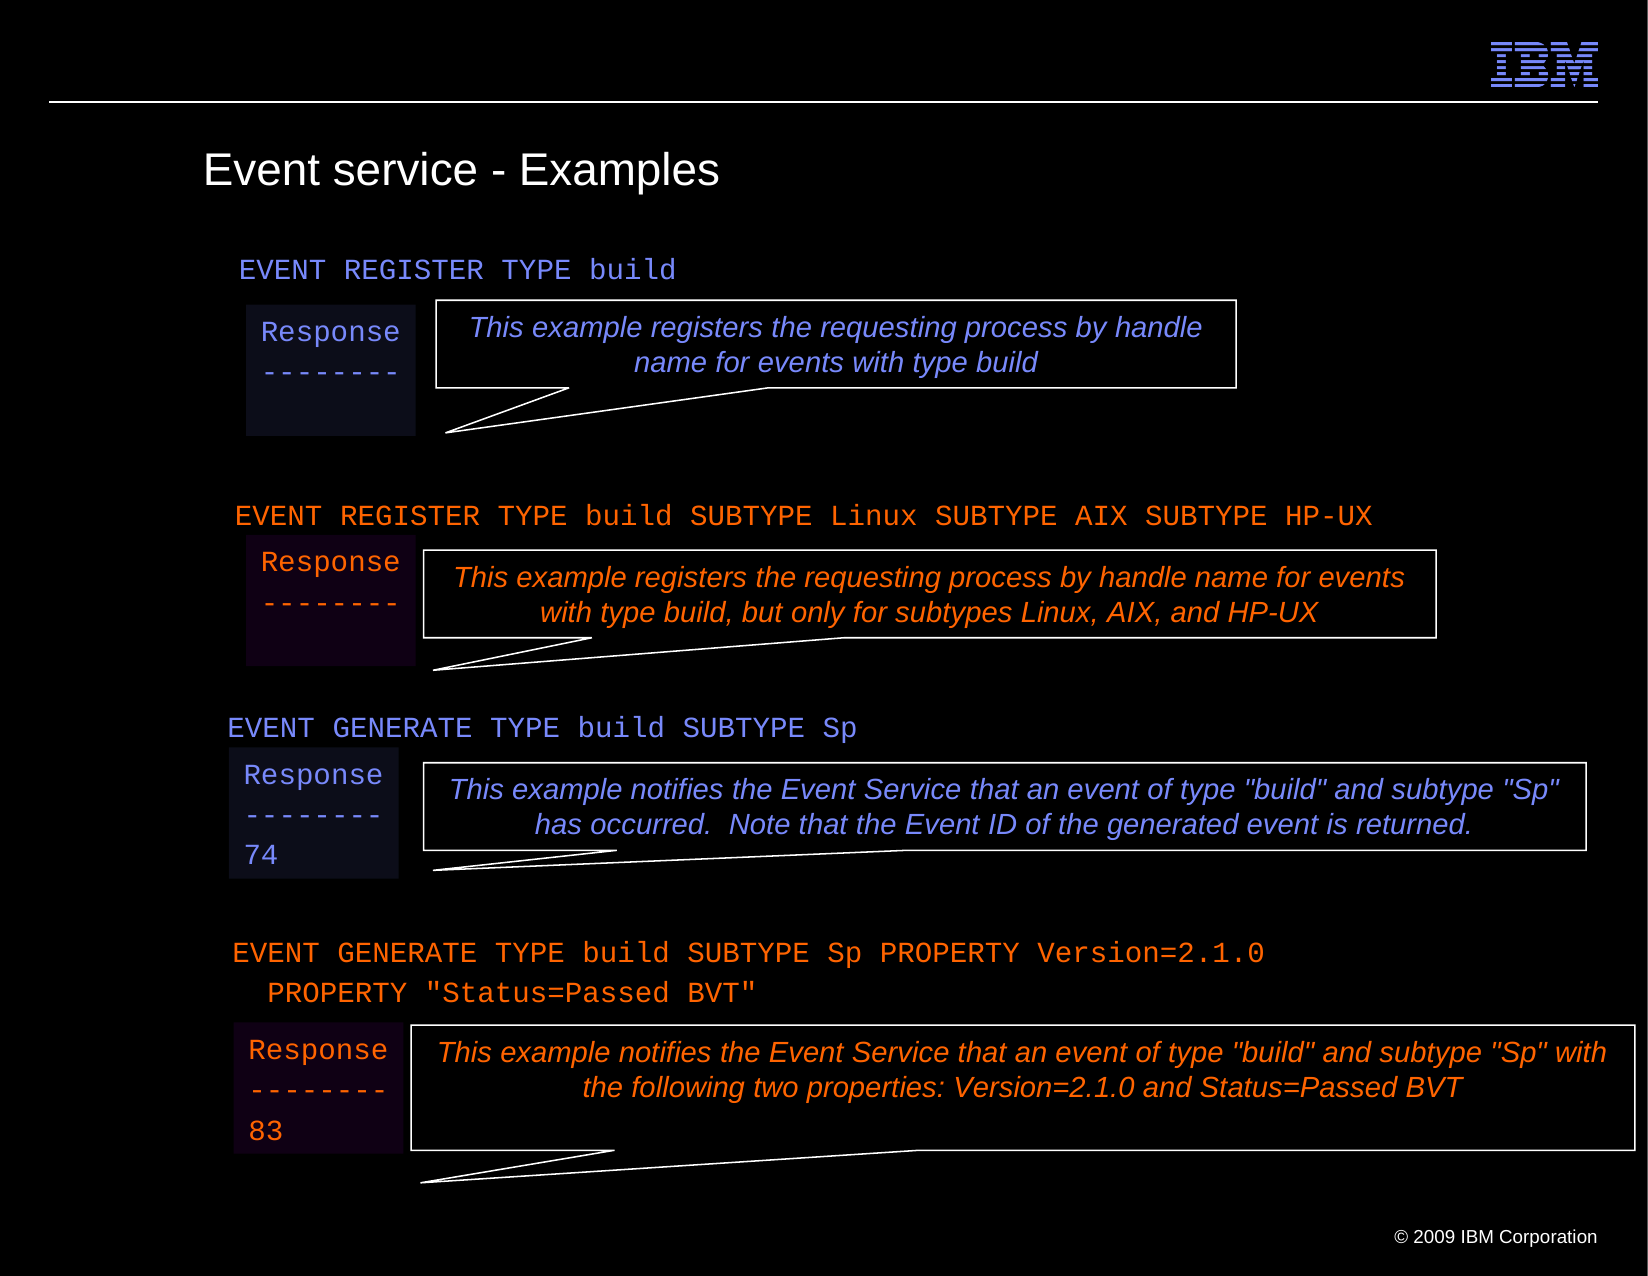

# Event service - Examples
EVENT REGISTER TYPE build
This example registers the requesting process by handle name for events with type build
Response
--------
EVENT REGISTER TYPE build SUBTYPE Linux SUBTYPE AIX SUBTYPE HP-UX
Response
--------
This example registers the requesting process by handle name for events with type build, but only for subtypes Linux, AIX, and HP-UX
EVENT GENERATE TYPE build SUBTYPE Sp
Response
--------
74
This example notifies the Event Service that an event of type "build" and subtype "Sp" has occurred. Note that the Event ID of the generated event is returned.
EVENT GENERATE TYPE build SUBTYPE Sp PROPERTY Version=2.1.0
 PROPERTY "Status=Passed BVT"
Response
--------
83
This example notifies the Event Service that an event of type "build" and subtype "Sp" with the following two properties: Version=2.1.0 and Status=Passed BVT